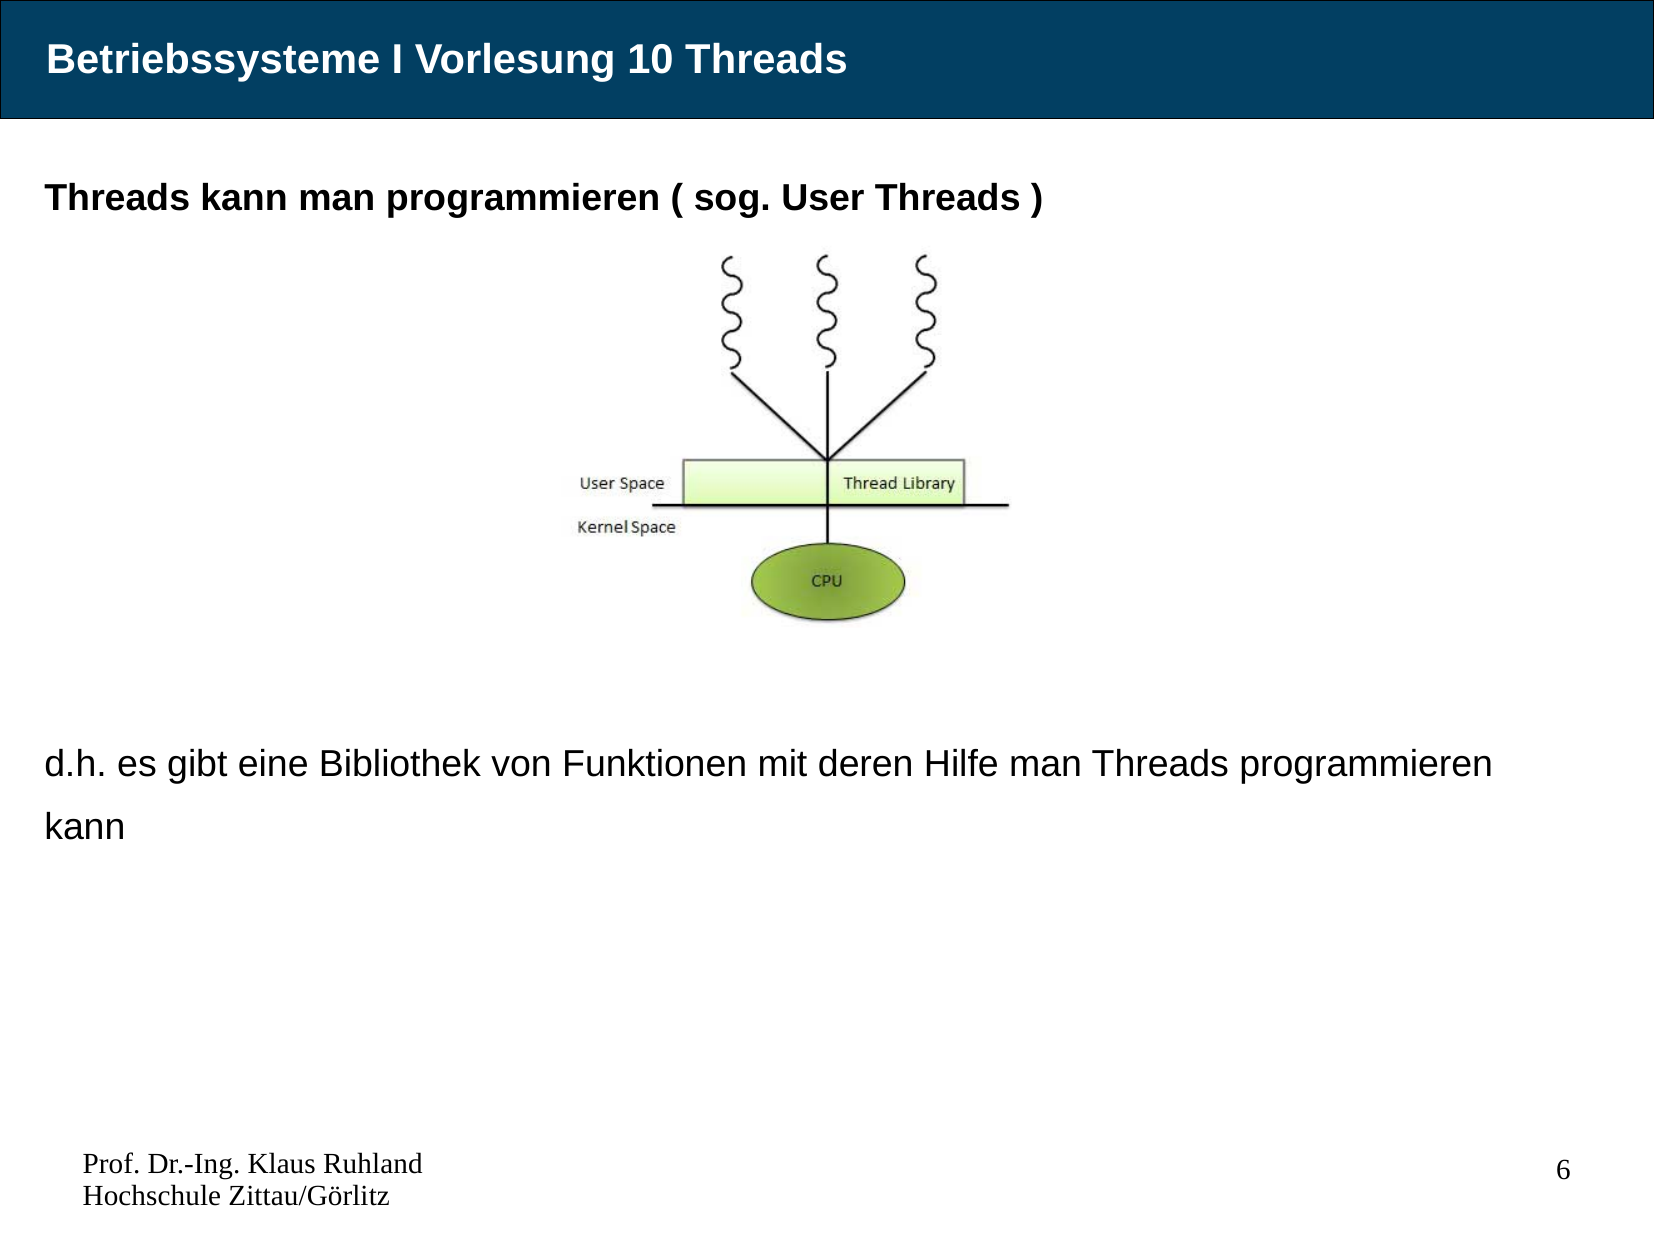

Threads kann man programmieren ( sog. User Threads )
d.h. es gibt eine Bibliothek von Funktionen mit deren Hilfe man Threads programmieren kann
6